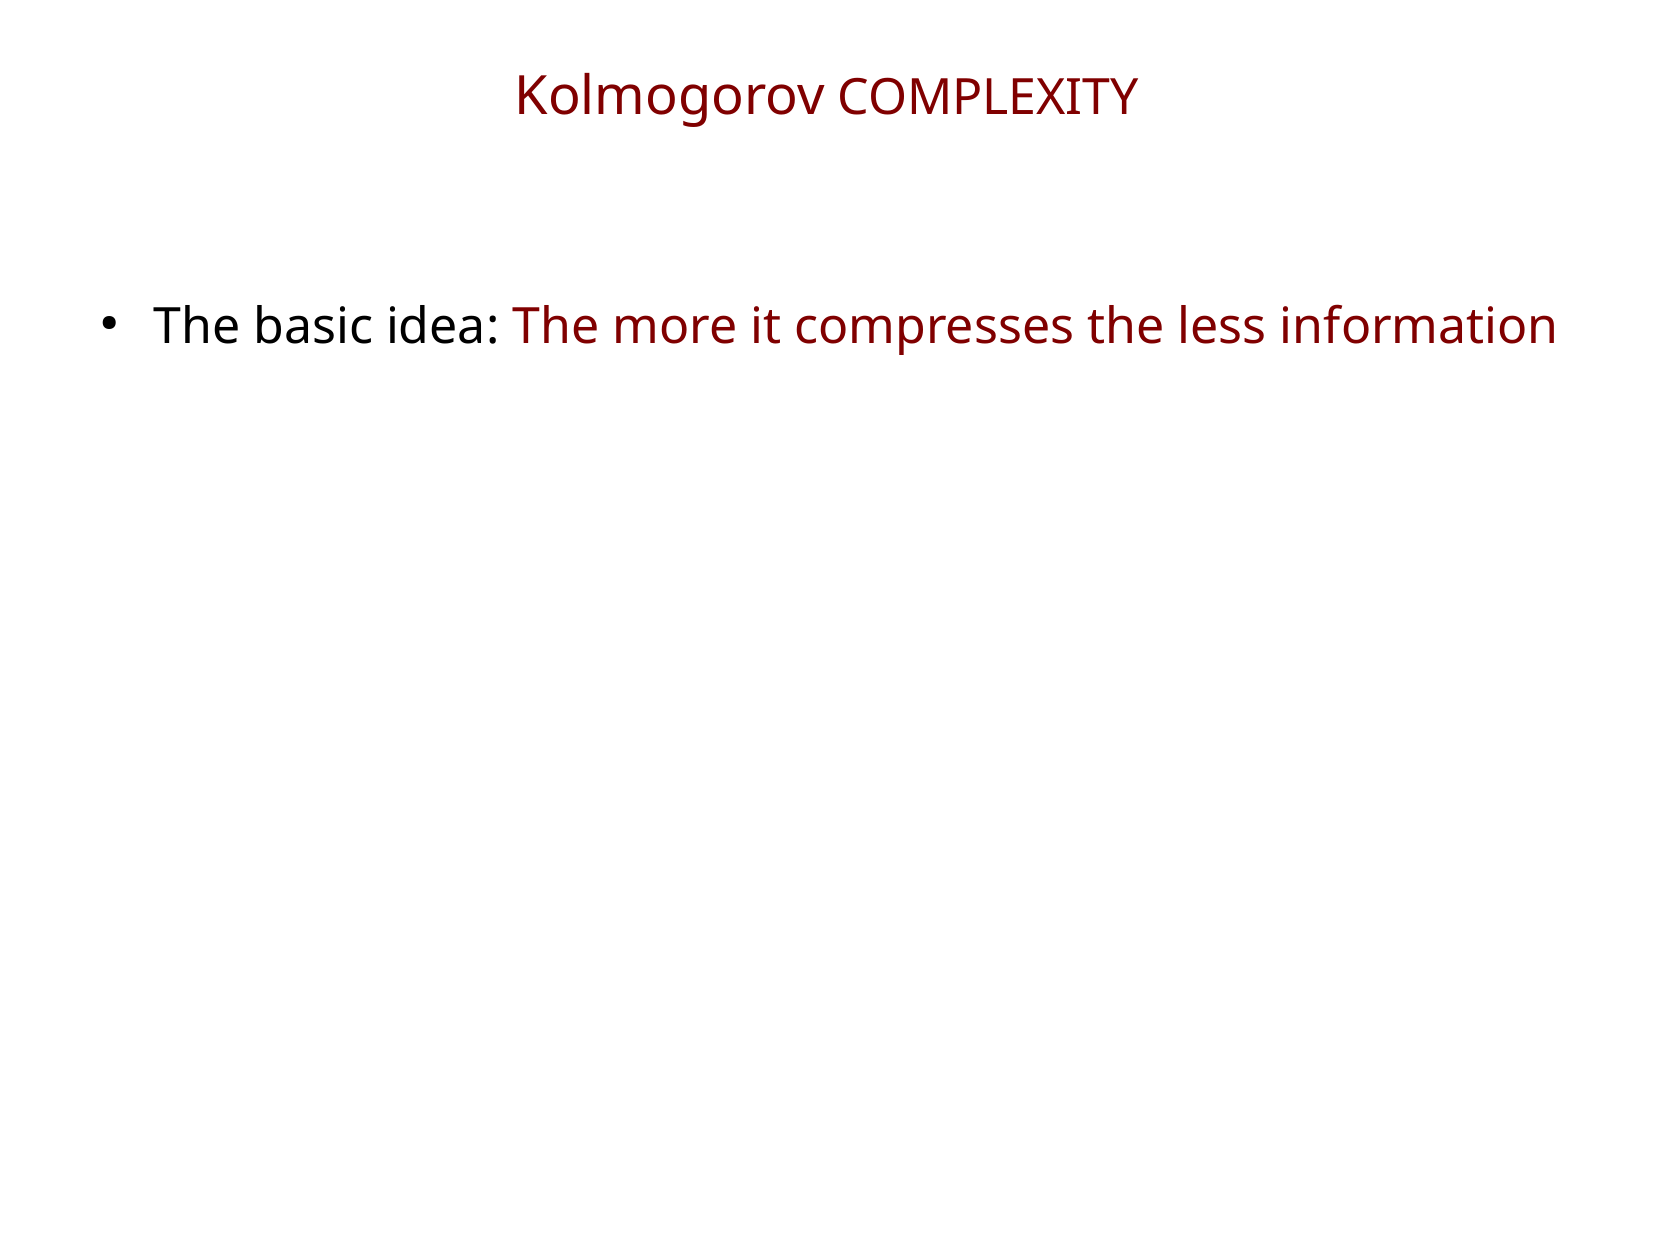

# Kolmogorov COMPLEXITY
The basic idea: The more it compresses the less information